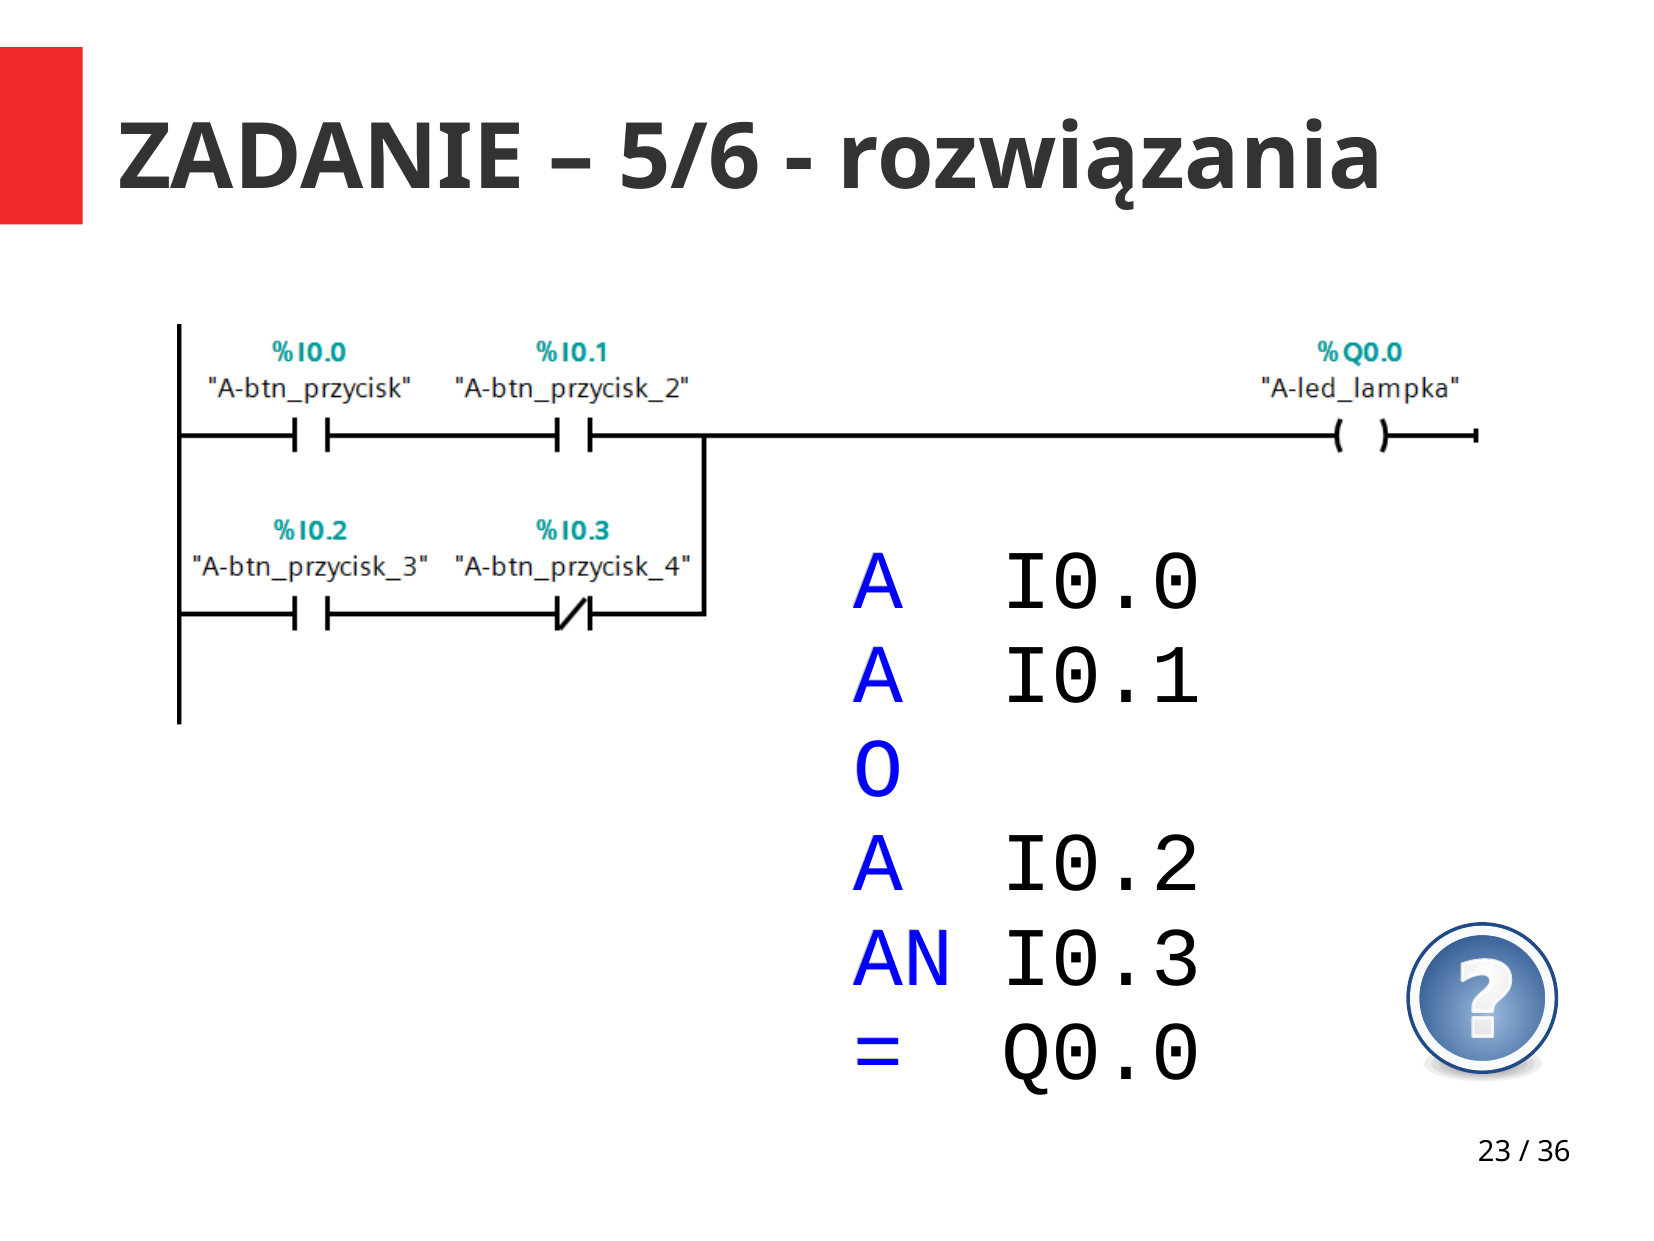

# ZADANIE – 5/6 - rozwiązania
A		I0.0
A		I0.1
O
A		I0.2
AN	I0.3
=		Q0.0
23